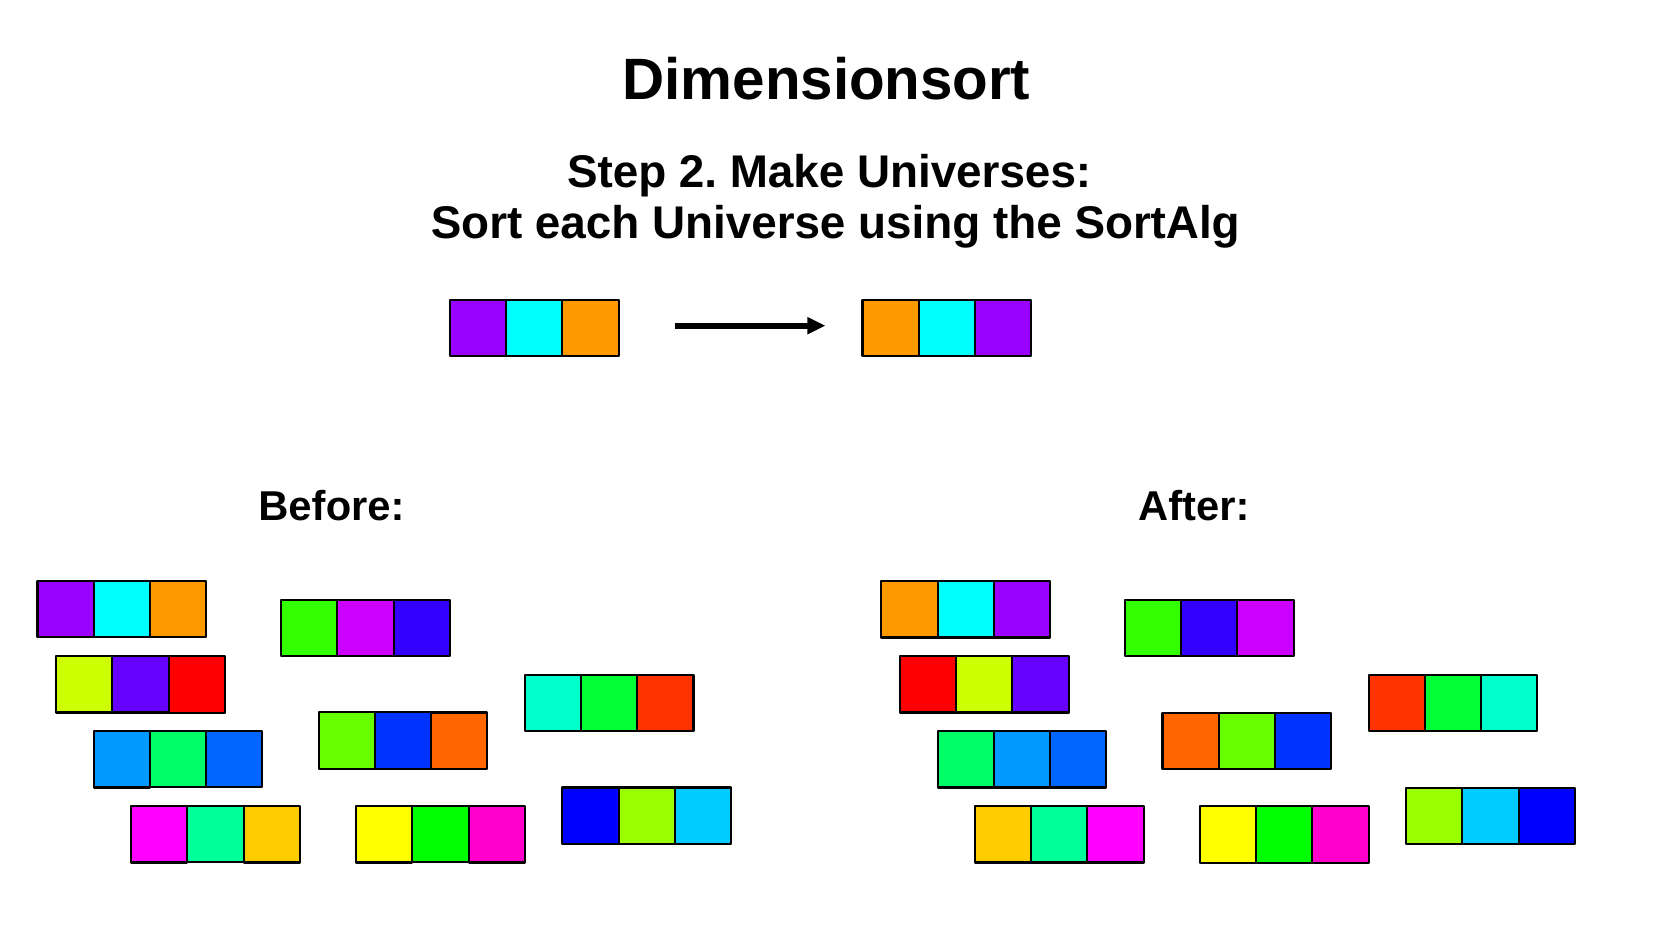

# Dimensionsort
Step 2. Make Universes:
Sort each Universe using the SortAlg
Before:
After: